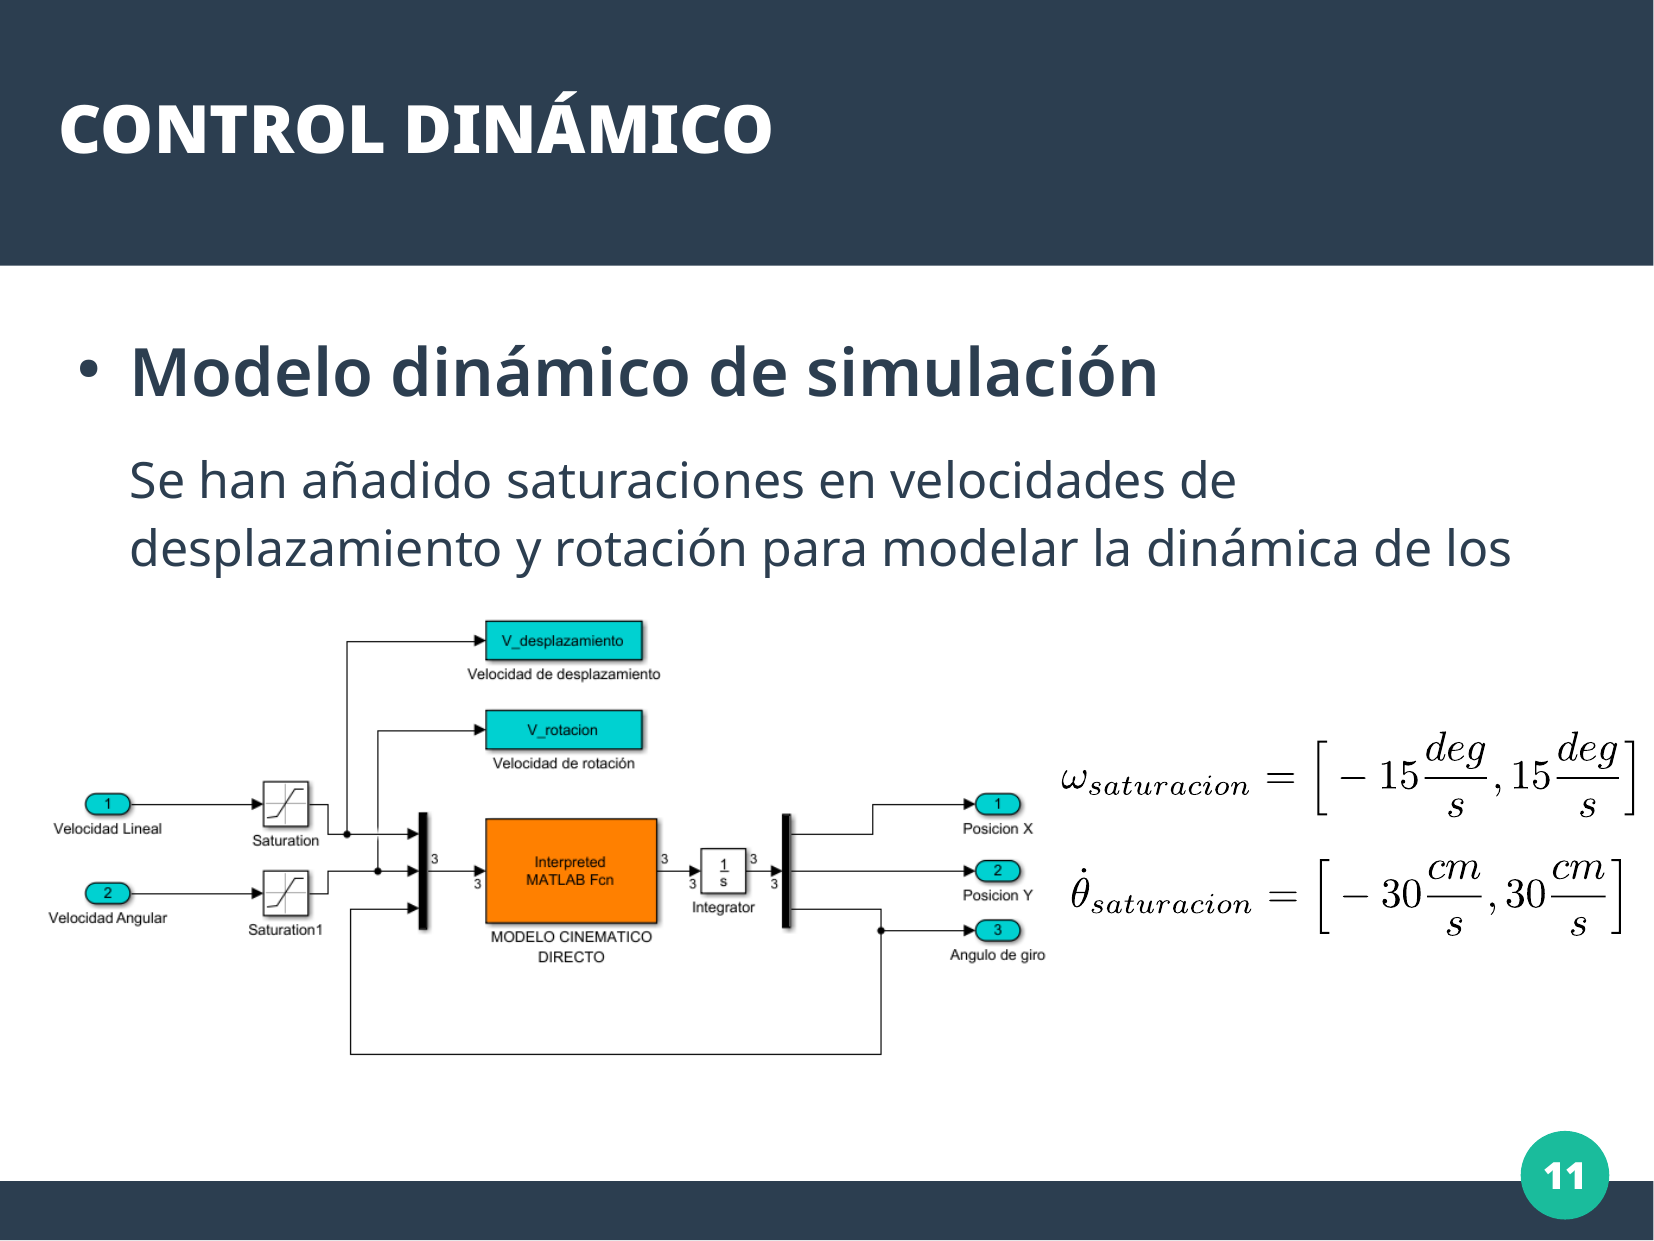

# CONTROL DINÁMICO
Modelo dinámico de simulación
Se han añadido saturaciones en velocidades de desplazamiento y rotación para modelar la dinámica de los motores
11